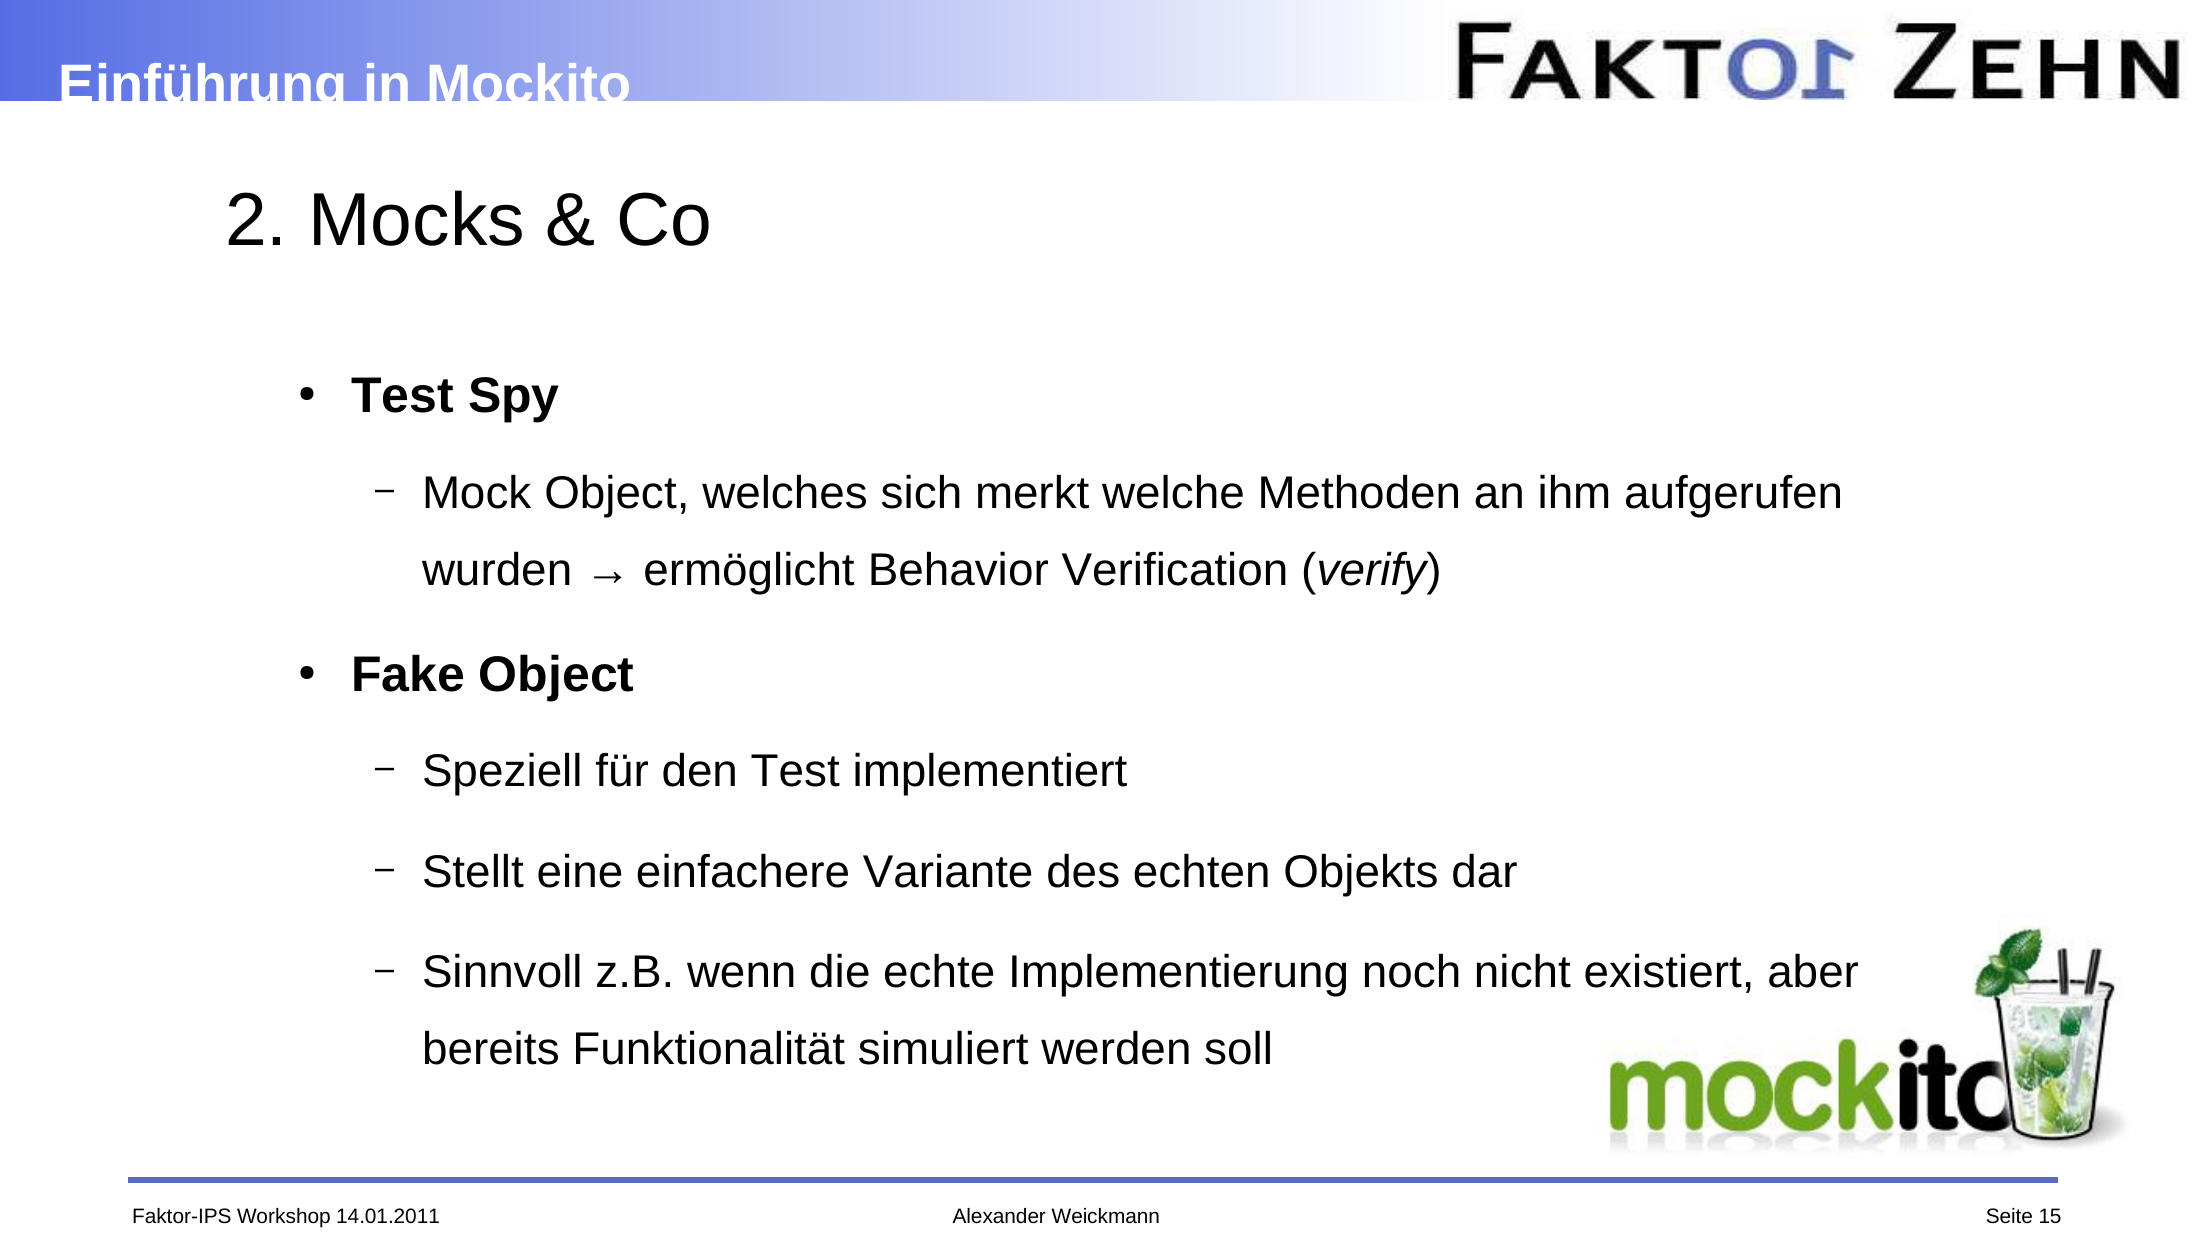

# 2. Mocks & Co
Test Spy
Mock Object, welches sich merkt welche Methoden an ihm aufgerufen
wurden → ermöglicht Behavior Verification (verify)
Fake Object
Speziell für den Test implementiert
Stellt eine einfachere Variante des echten Objekts dar
Sinnvoll z.B. wenn die echte Implementierung noch nicht existiert, aber
bereits Funktionalität simuliert werden soll